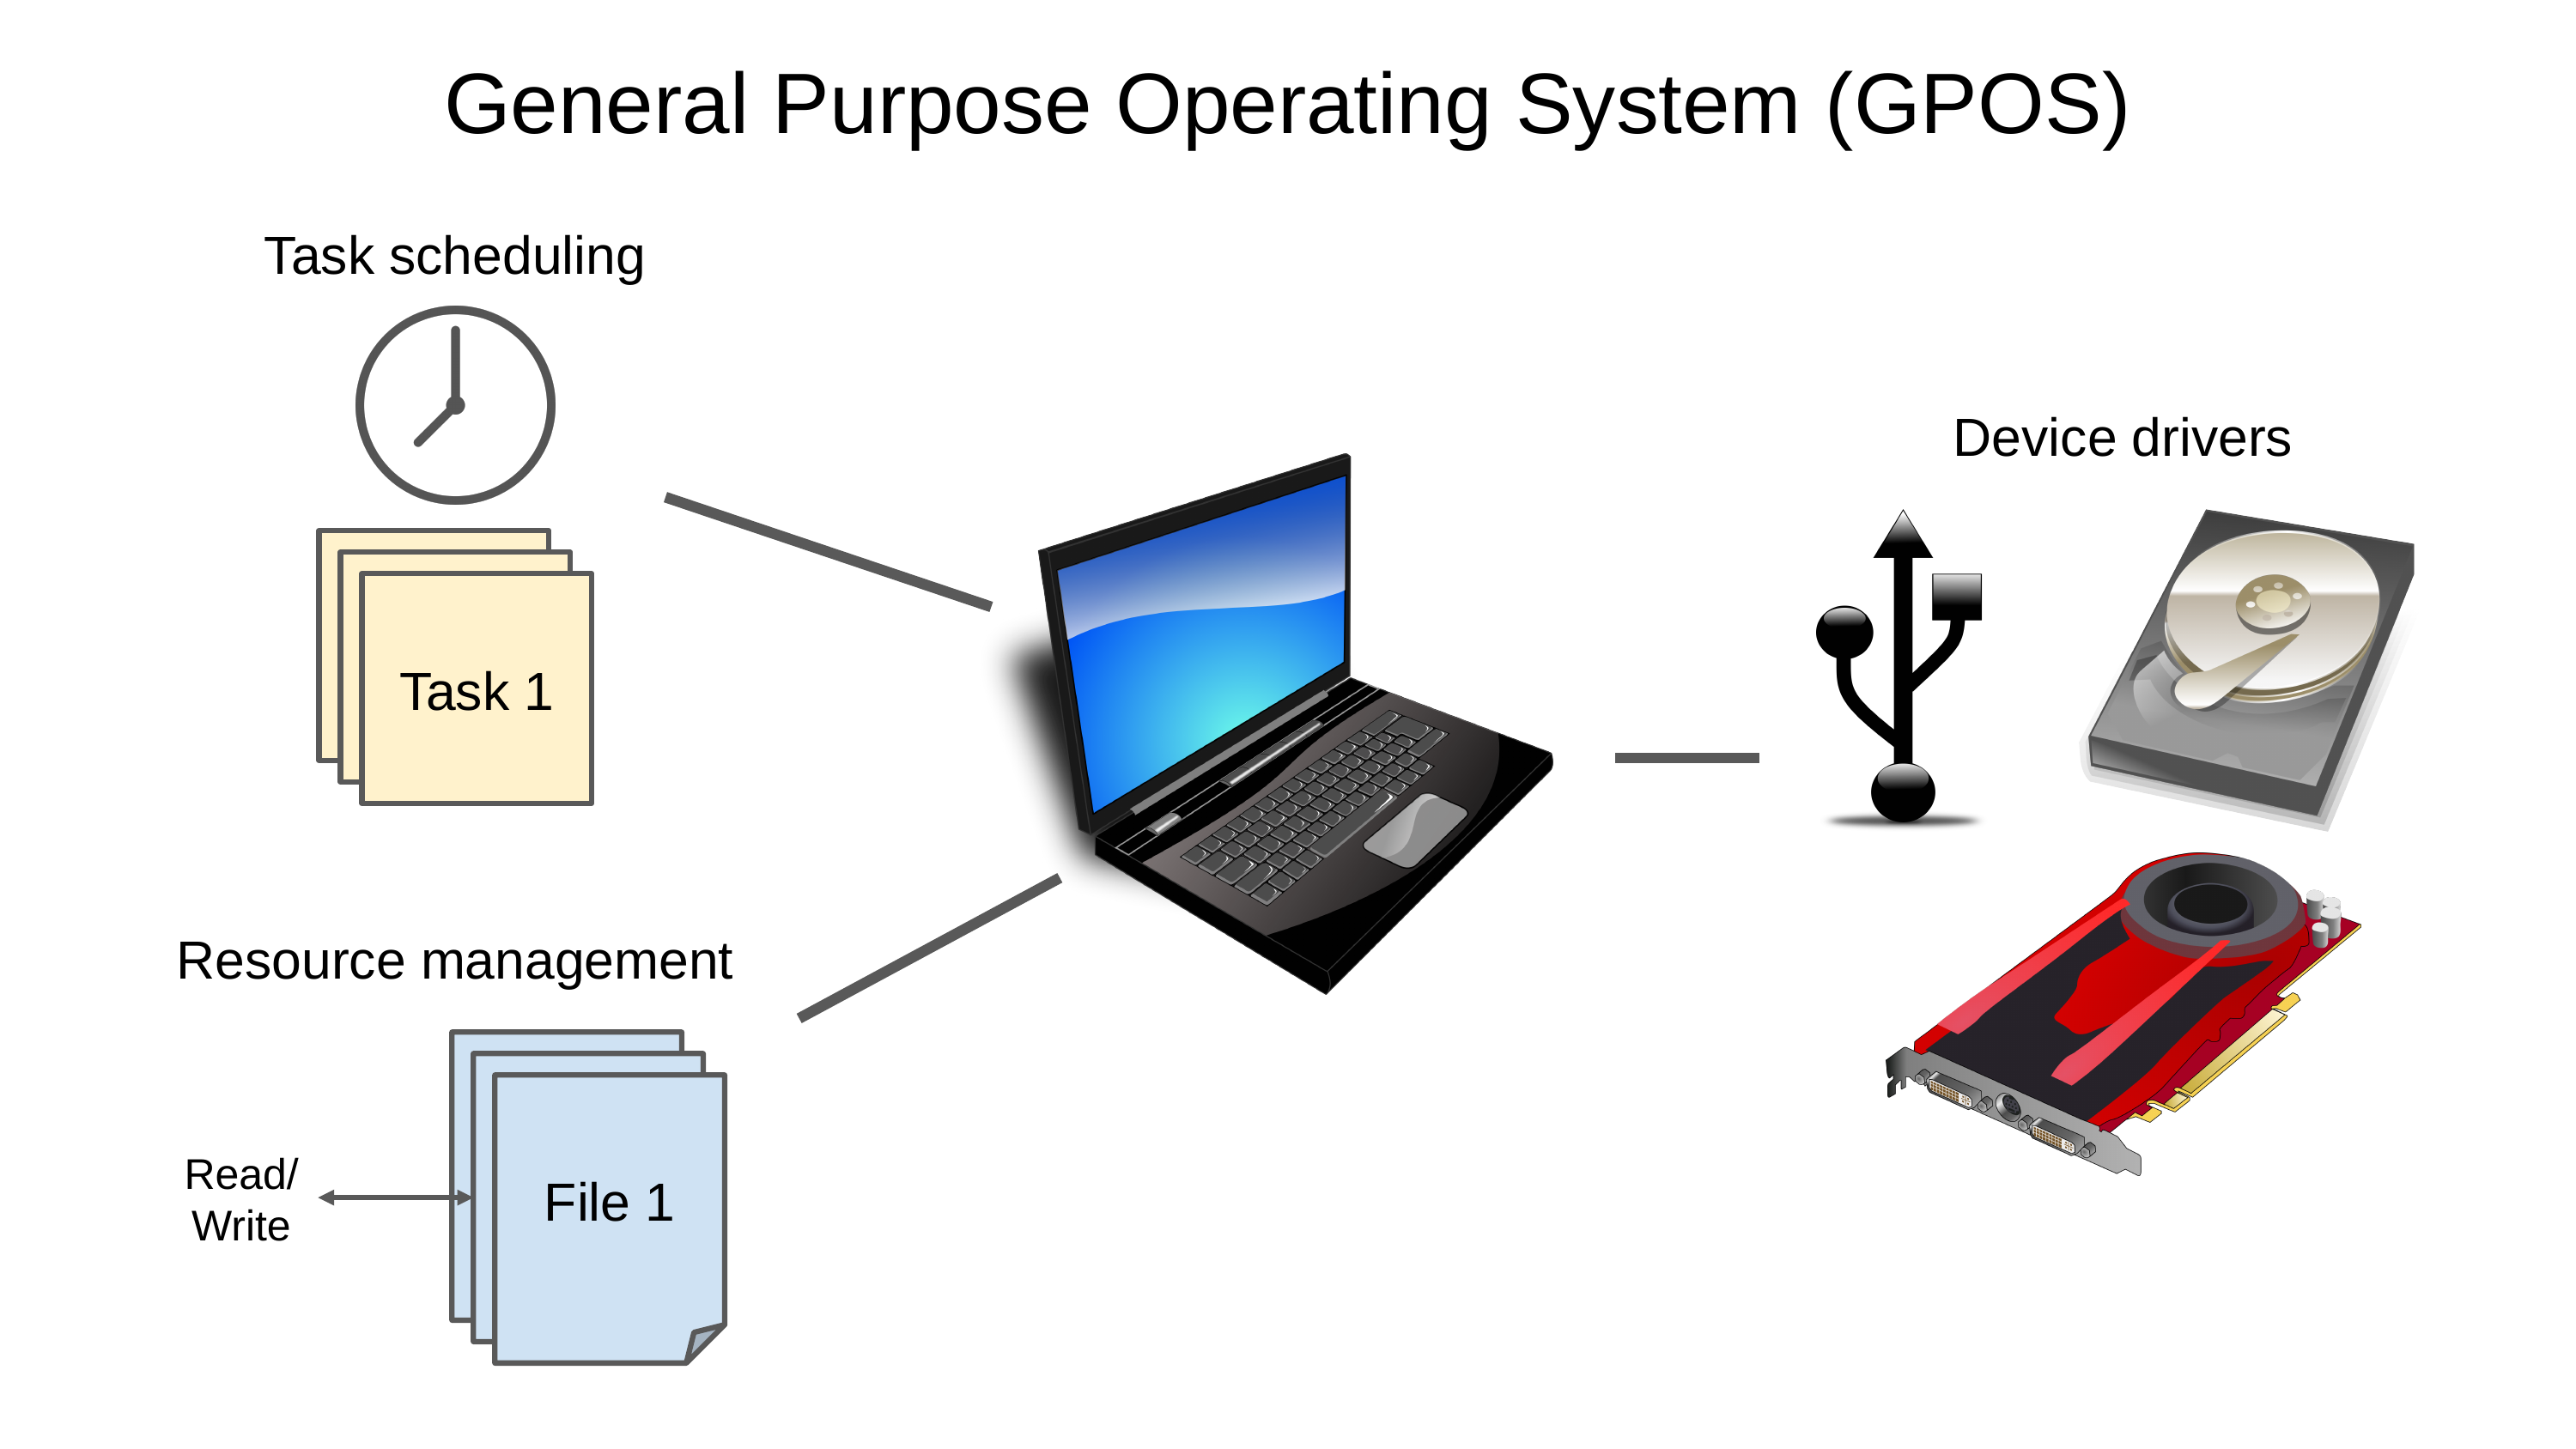

General Purpose Operating System (GPOS)
Task scheduling
Device drivers
Task 1
Resource management
File 1
Read/Write